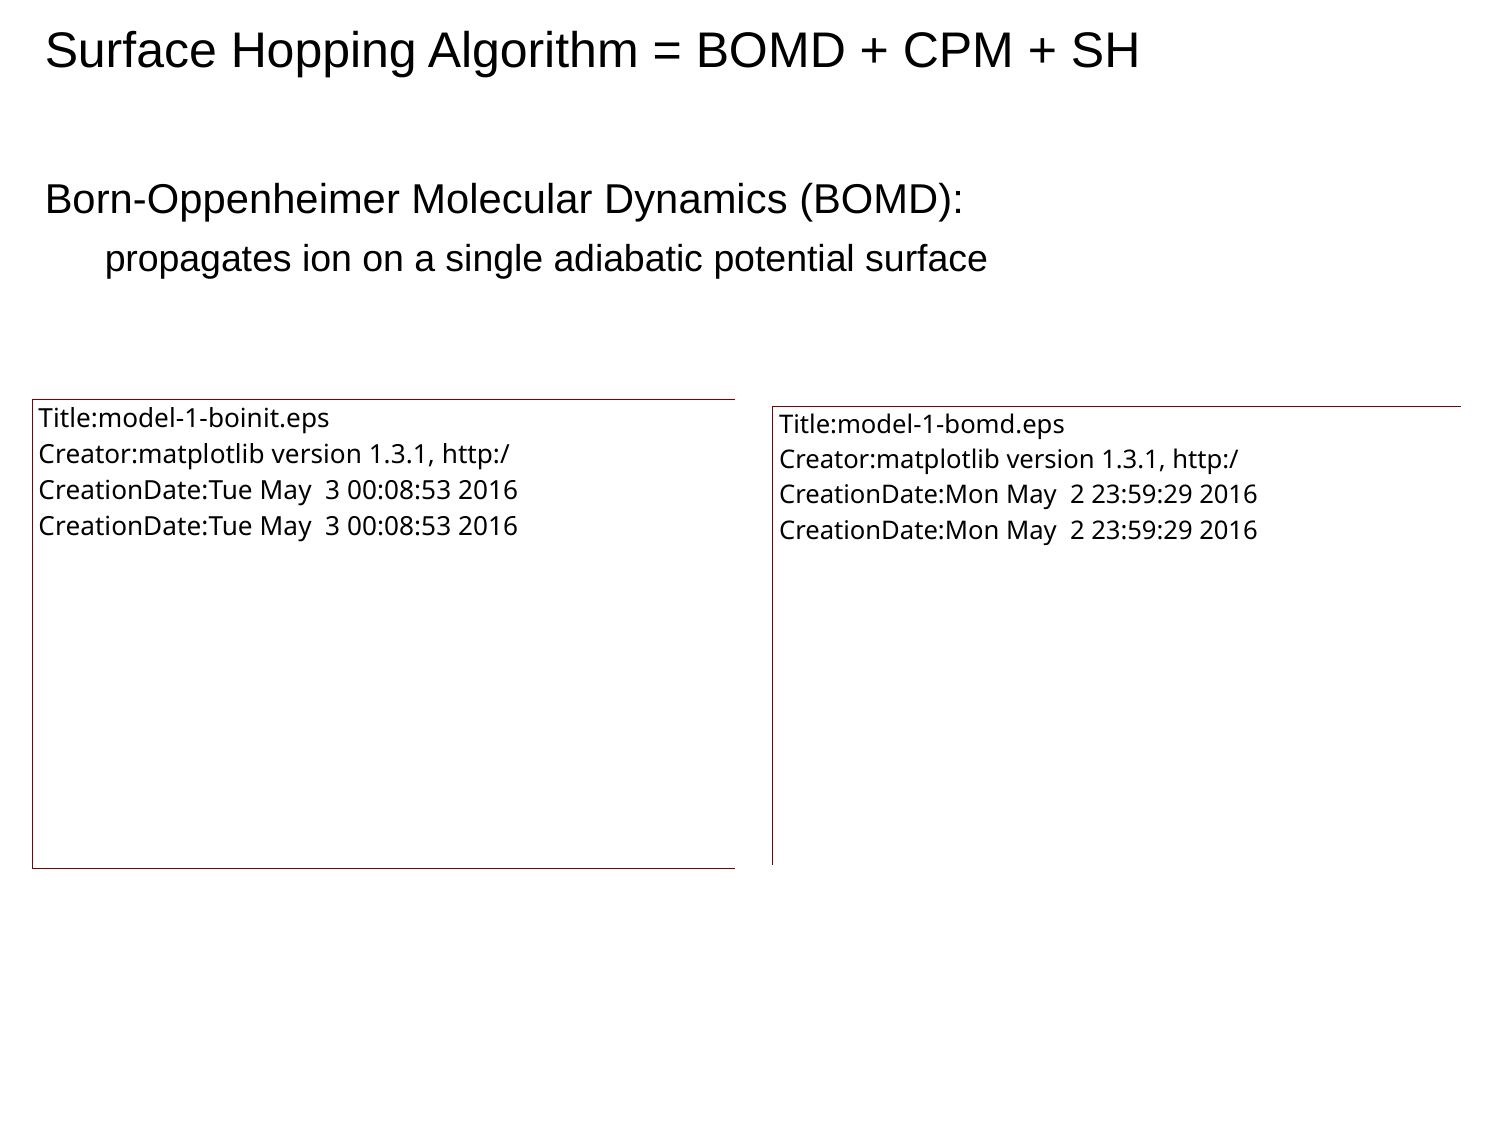

Surface Hopping Algorithm = BOMD + CPM + SH
Born-Oppenheimer Molecular Dynamics (BOMD):
propagates ion on a single adiabatic potential surface